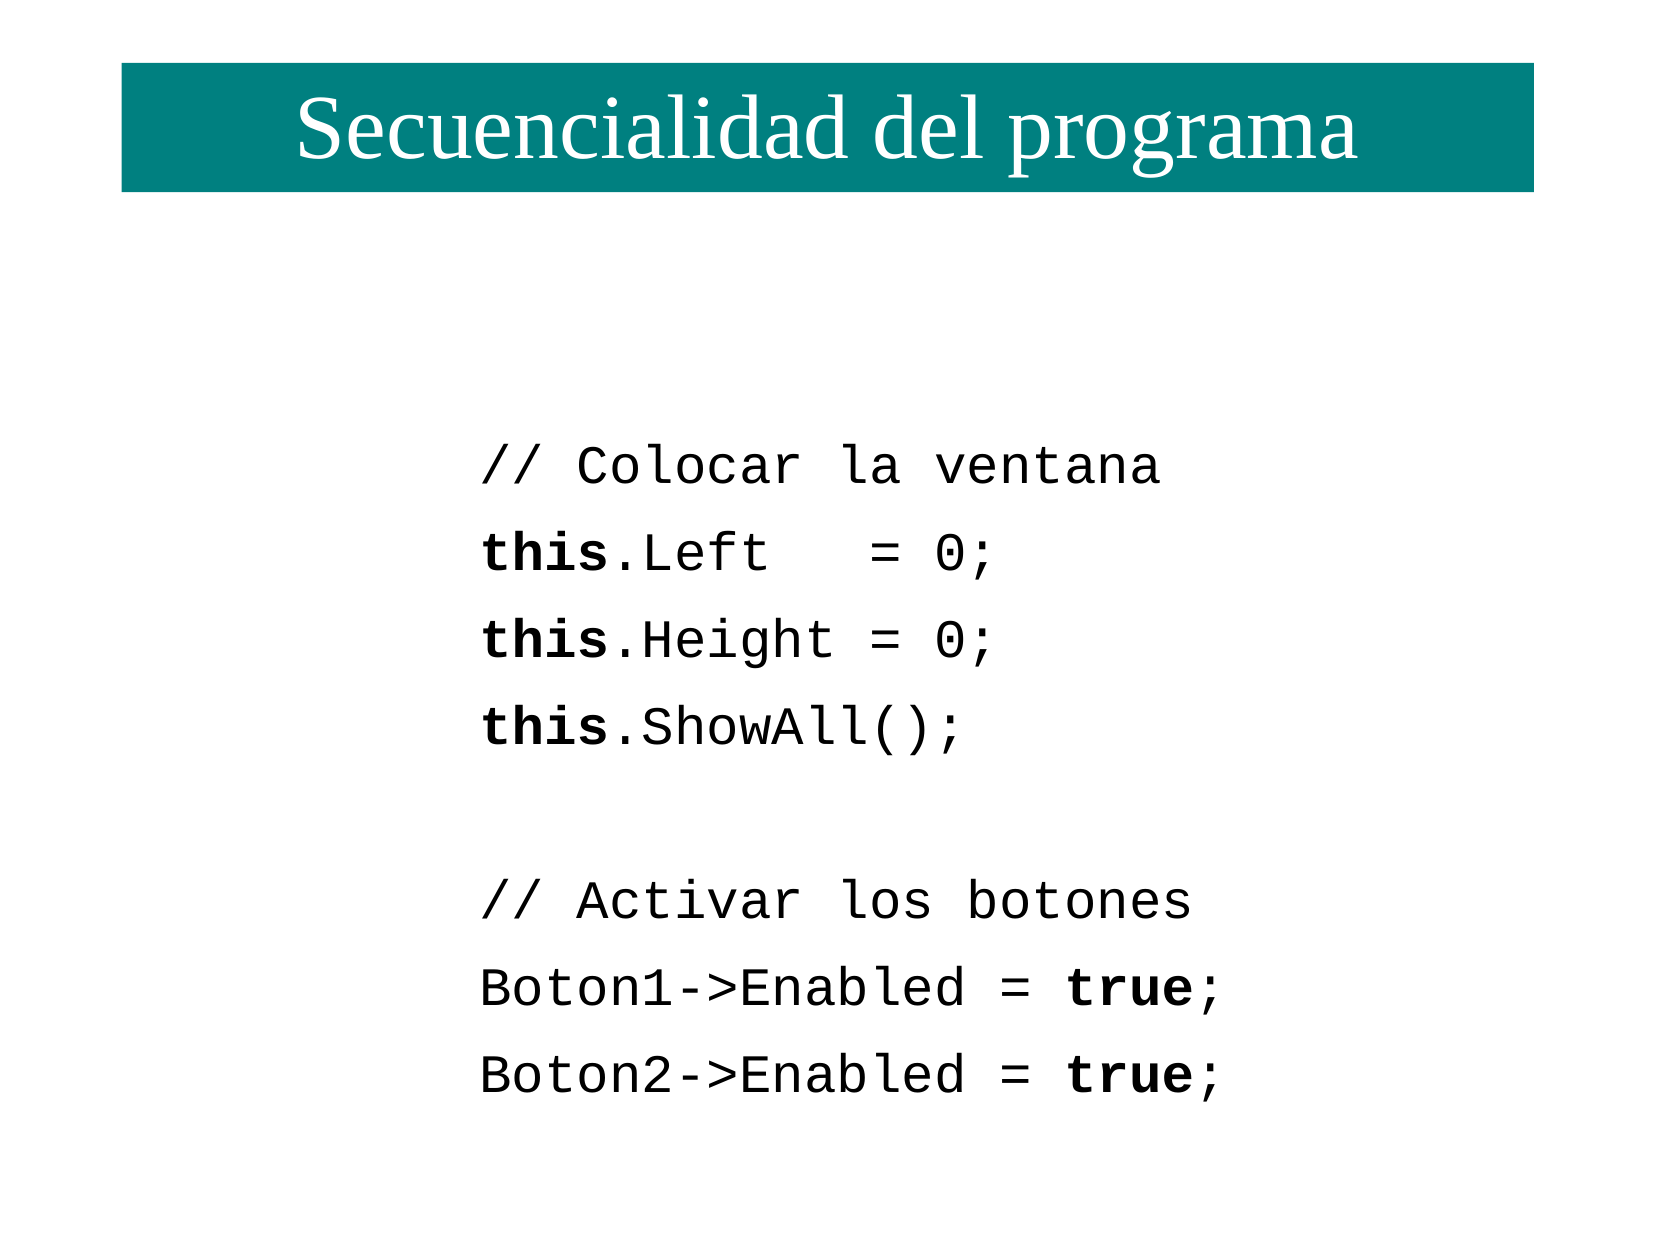

Secuencialidad del programa
// Colocar la ventana
this.Left = 0;
this.Height = 0;
this.ShowAll();
// Activar los botones
Boton1->Enabled = true;
Boton2->Enabled = true;